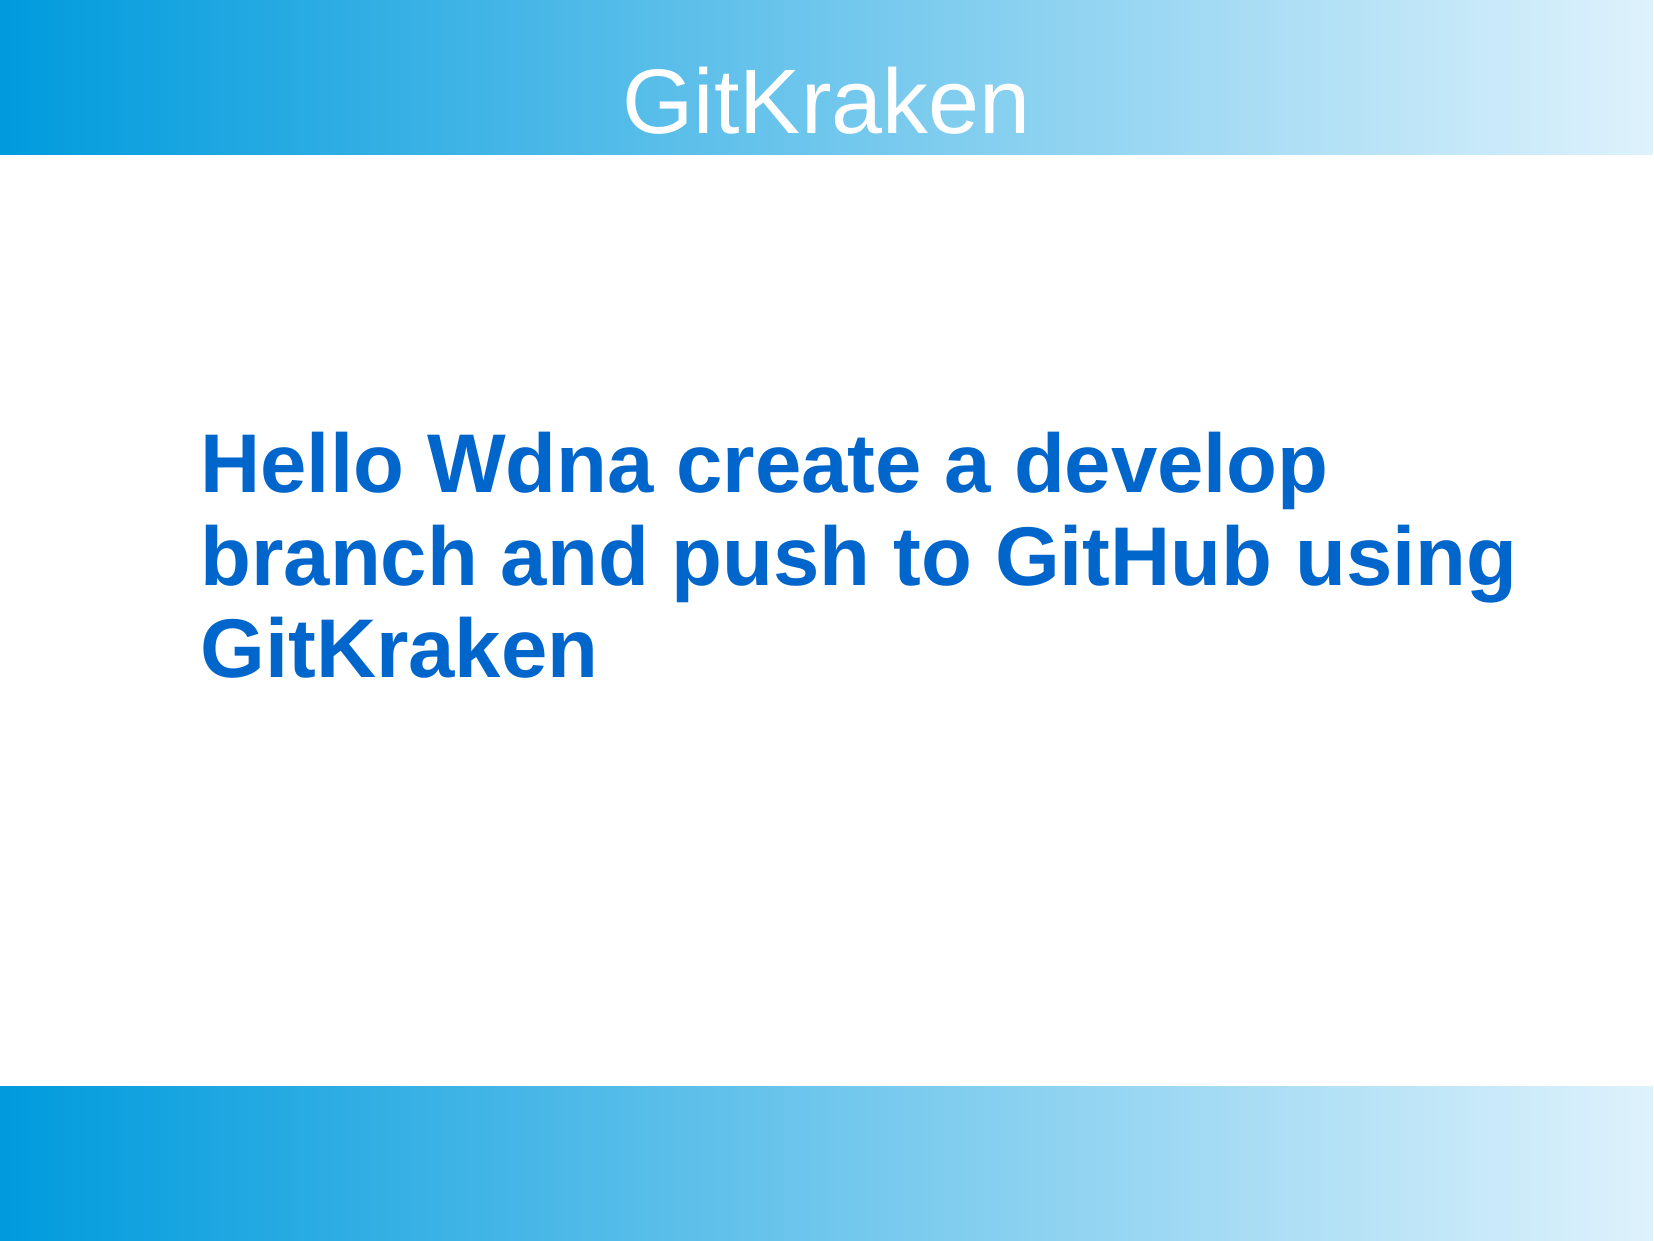

# GitKraken
Hello Wdna create a develop branch and push to GitHub using GitKraken